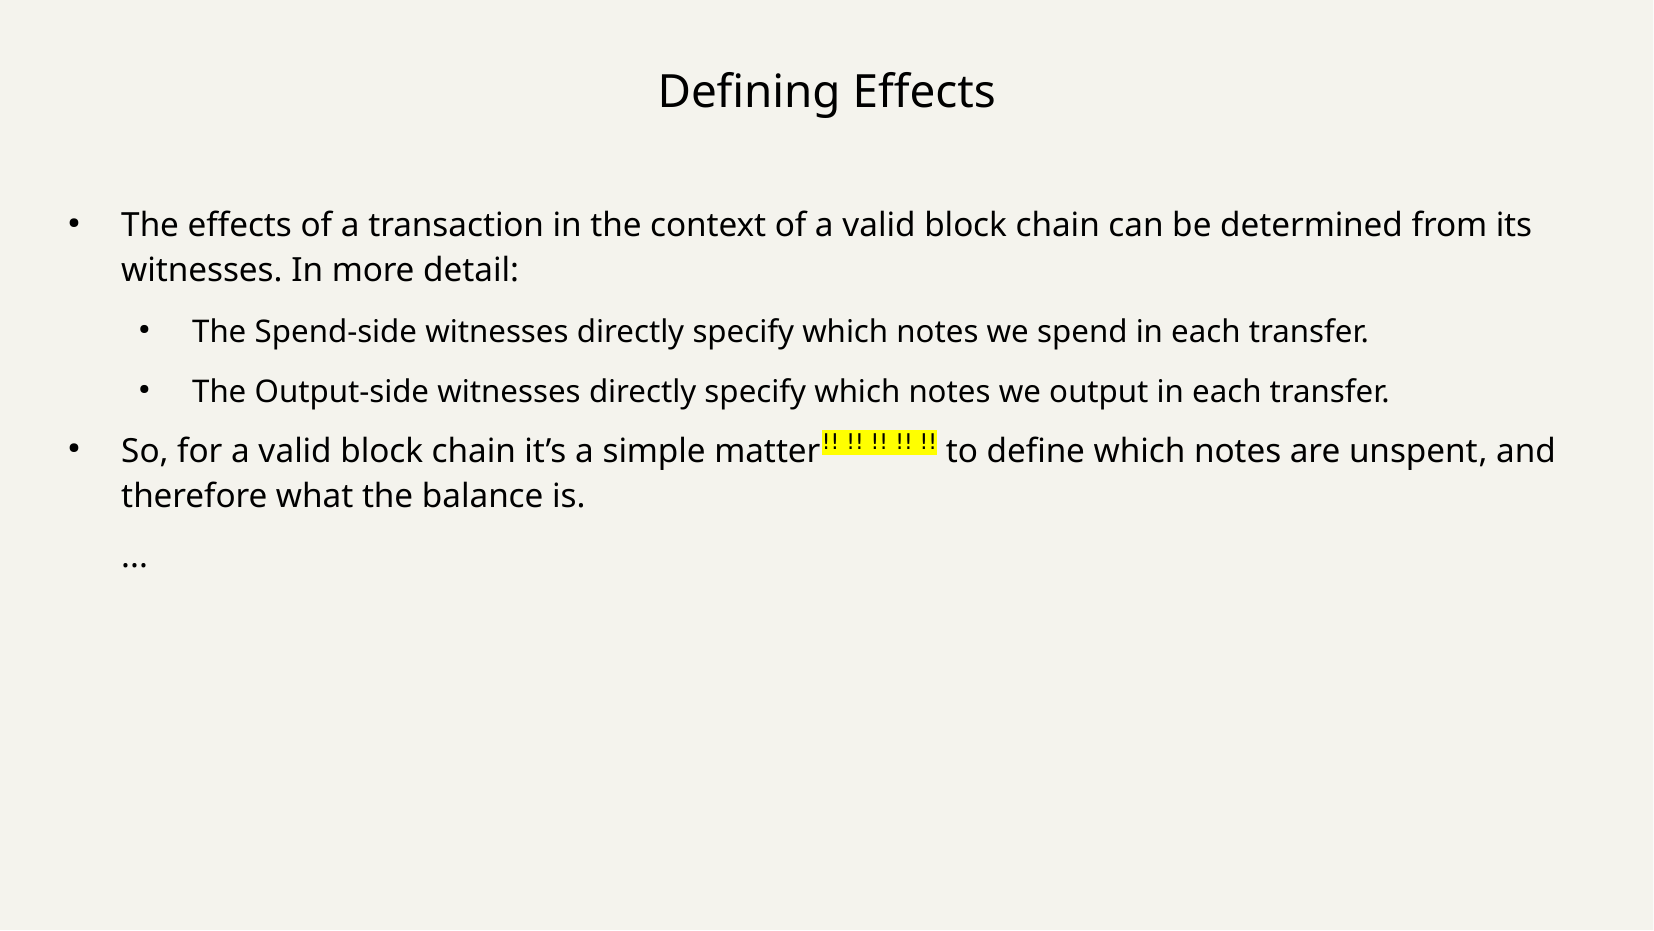

# Defining Effects
The effects of a transaction in the context of a valid block chain can be determined from its witnesses. In more detail:
The Spend-side witnesses directly specify which notes we spend in each transfer.
The Output-side witnesses directly specify which notes we output in each transfer.
So, for a valid block chain it’s a simple matter!! !! !! !! !! to define which notes are unspent, and therefore what the balance is.
...